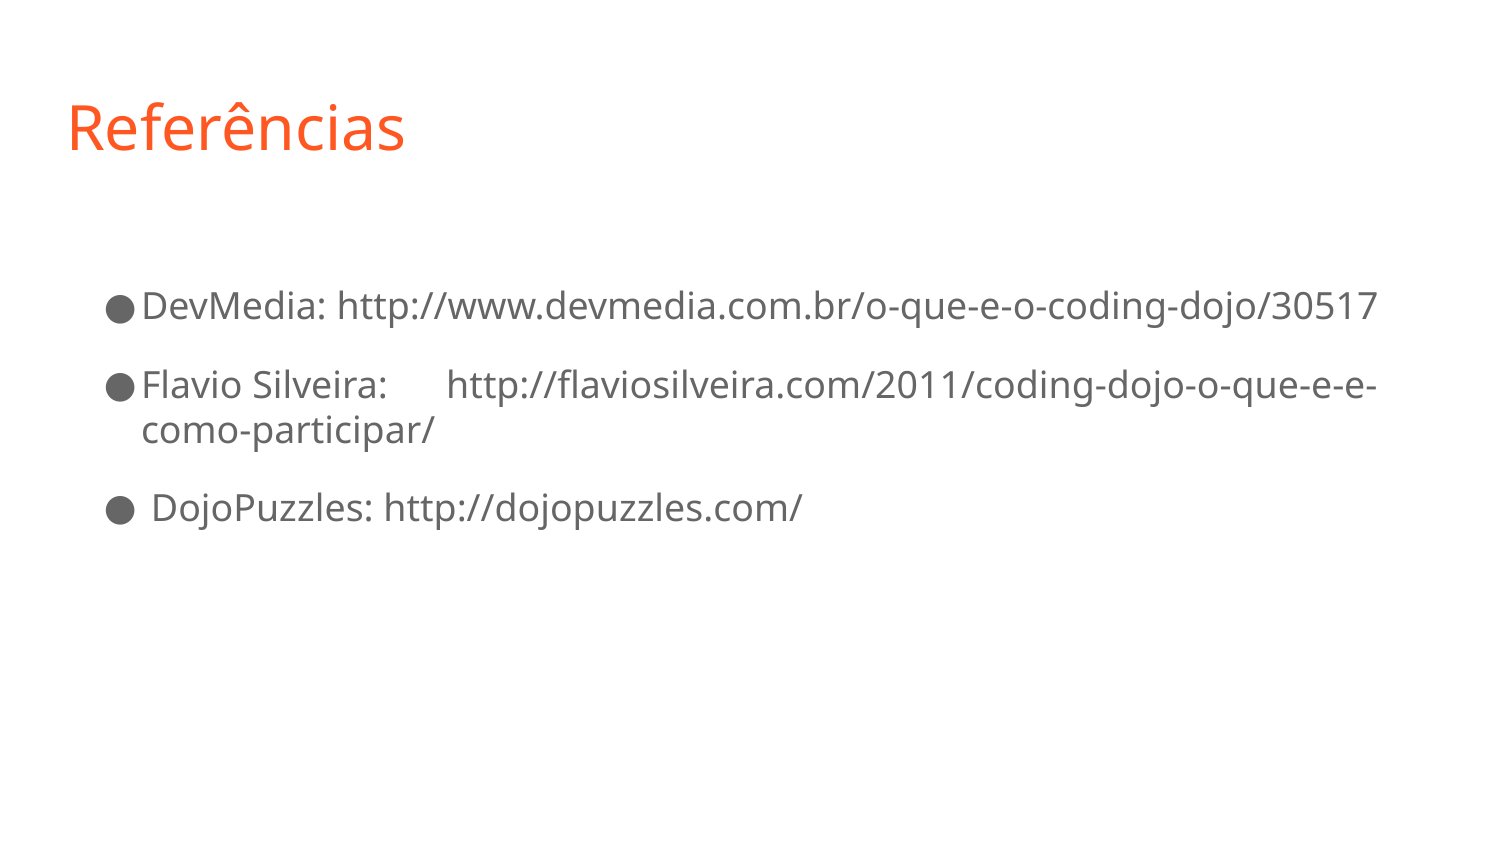

# Referências
DevMedia: http://www.devmedia.com.br/o-que-e-o-coding-dojo/30517
Flavio Silveira: http://flaviosilveira.com/2011/coding-dojo-o-que-e-e-como-participar/
 DojoPuzzles: http://dojopuzzles.com/